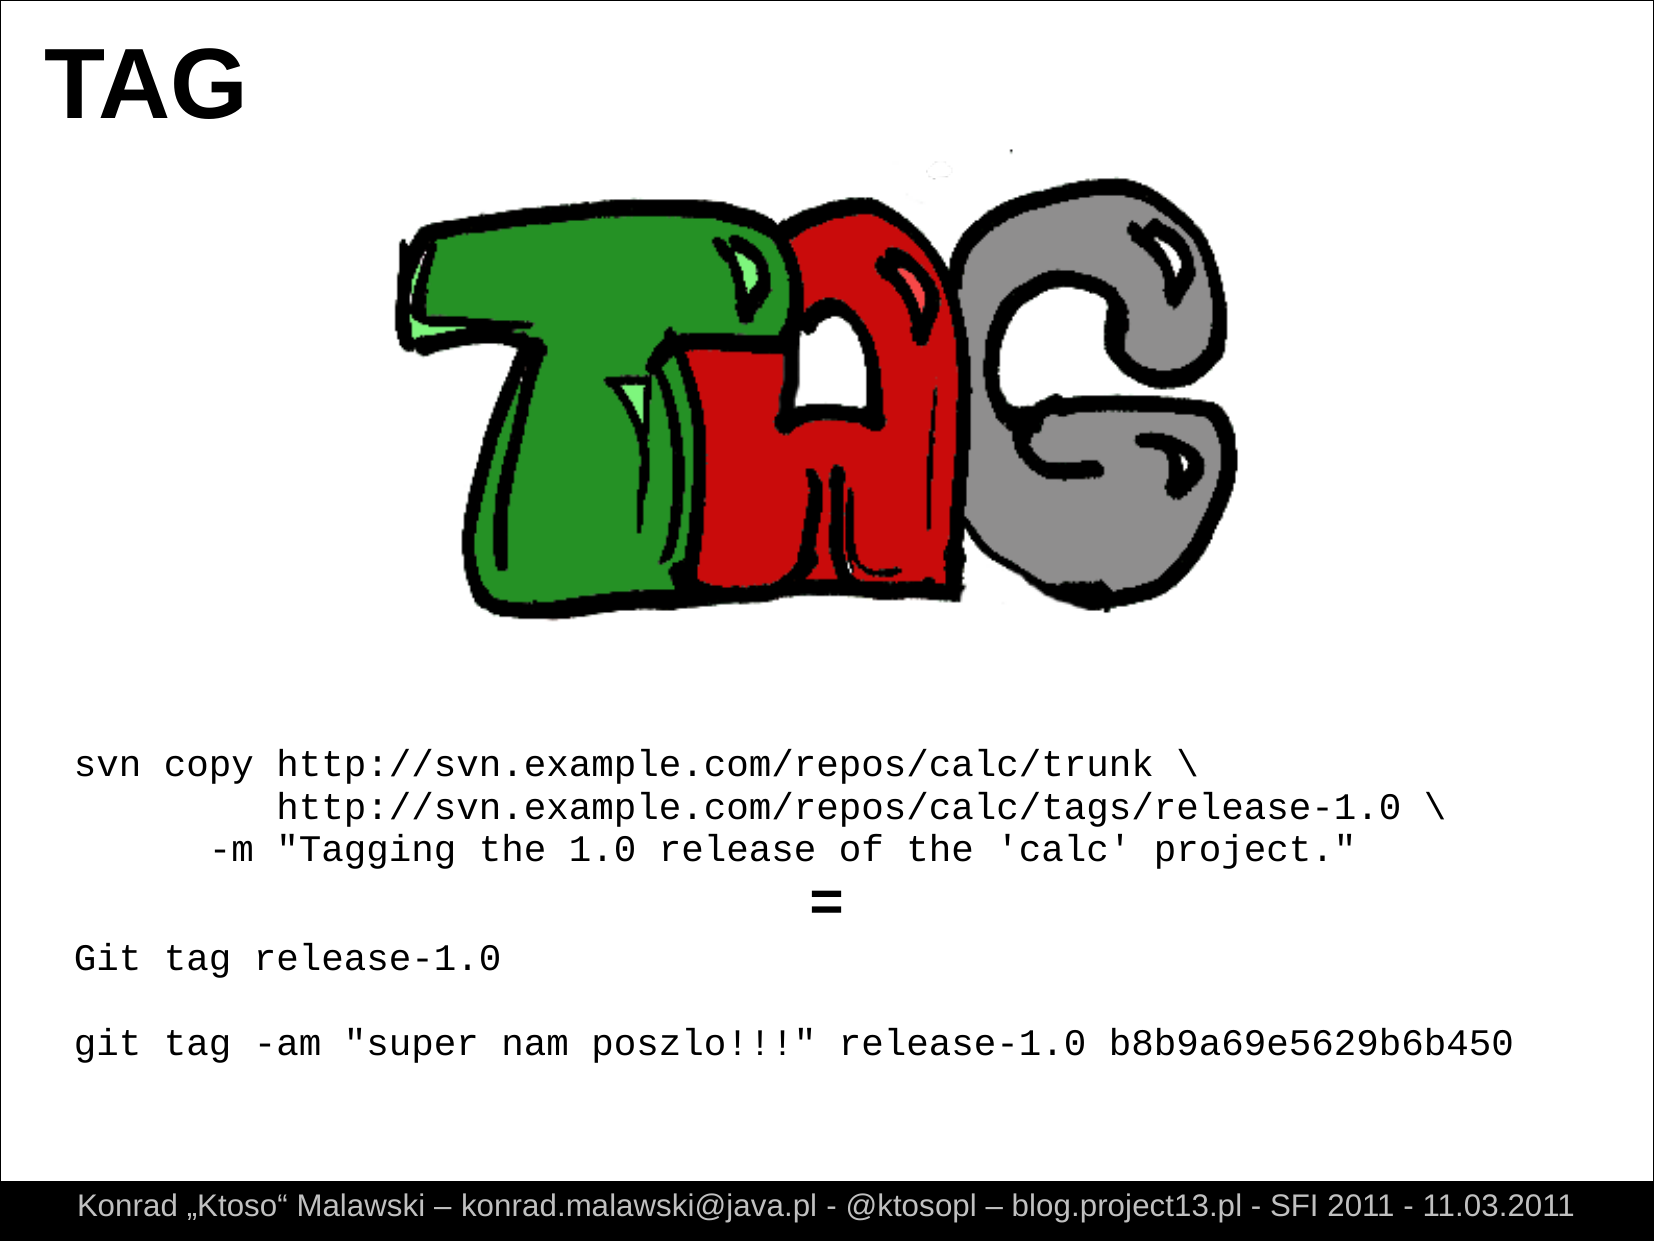

TAG
svn copy http://svn.example.com/repos/calc/trunk \
 http://svn.example.com/repos/calc/tags/release-1.0 \
 -m "Tagging the 1.0 release of the 'calc' project."
 =
Git tag release-1.0
git tag -am "super nam poszlo!!!" release-1.0 b8b9a69e5629b6b450
Konrad „Ktoso“ Malawski – konrad.malawski@java.pl - @ktosopl – blog.project13.pl - SFI 2011 - 11.03.2011